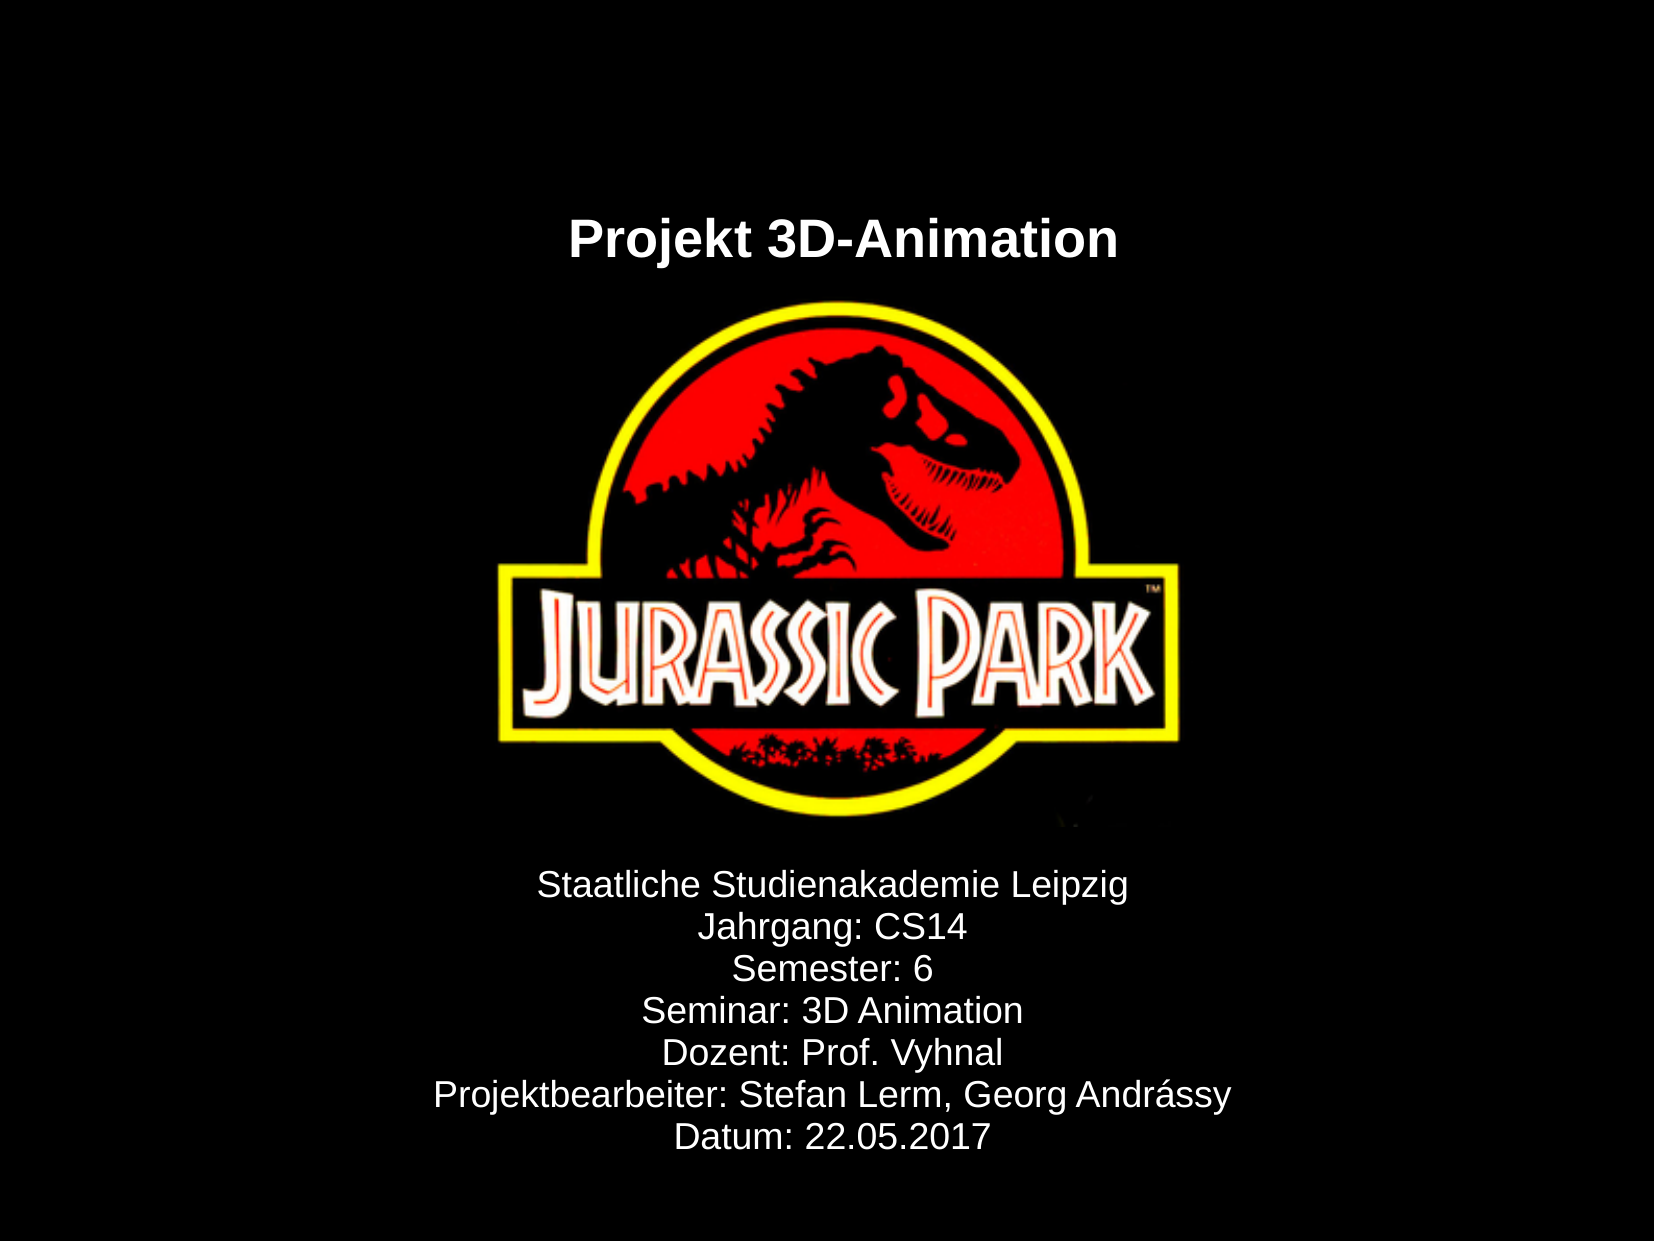

# Projekt 3D-Animation:
Jurassic Park
Projekt 3D-Animation
Staatliche Studienakademie Leipzig
Jahrgang: CS14
Semester: 6
Seminar: 3D Animation
Dozent: Prof. Vyhnal
Projektbearbeiter: Stefan Lerm, Georg Andrássy
Datum: 22.05.2017